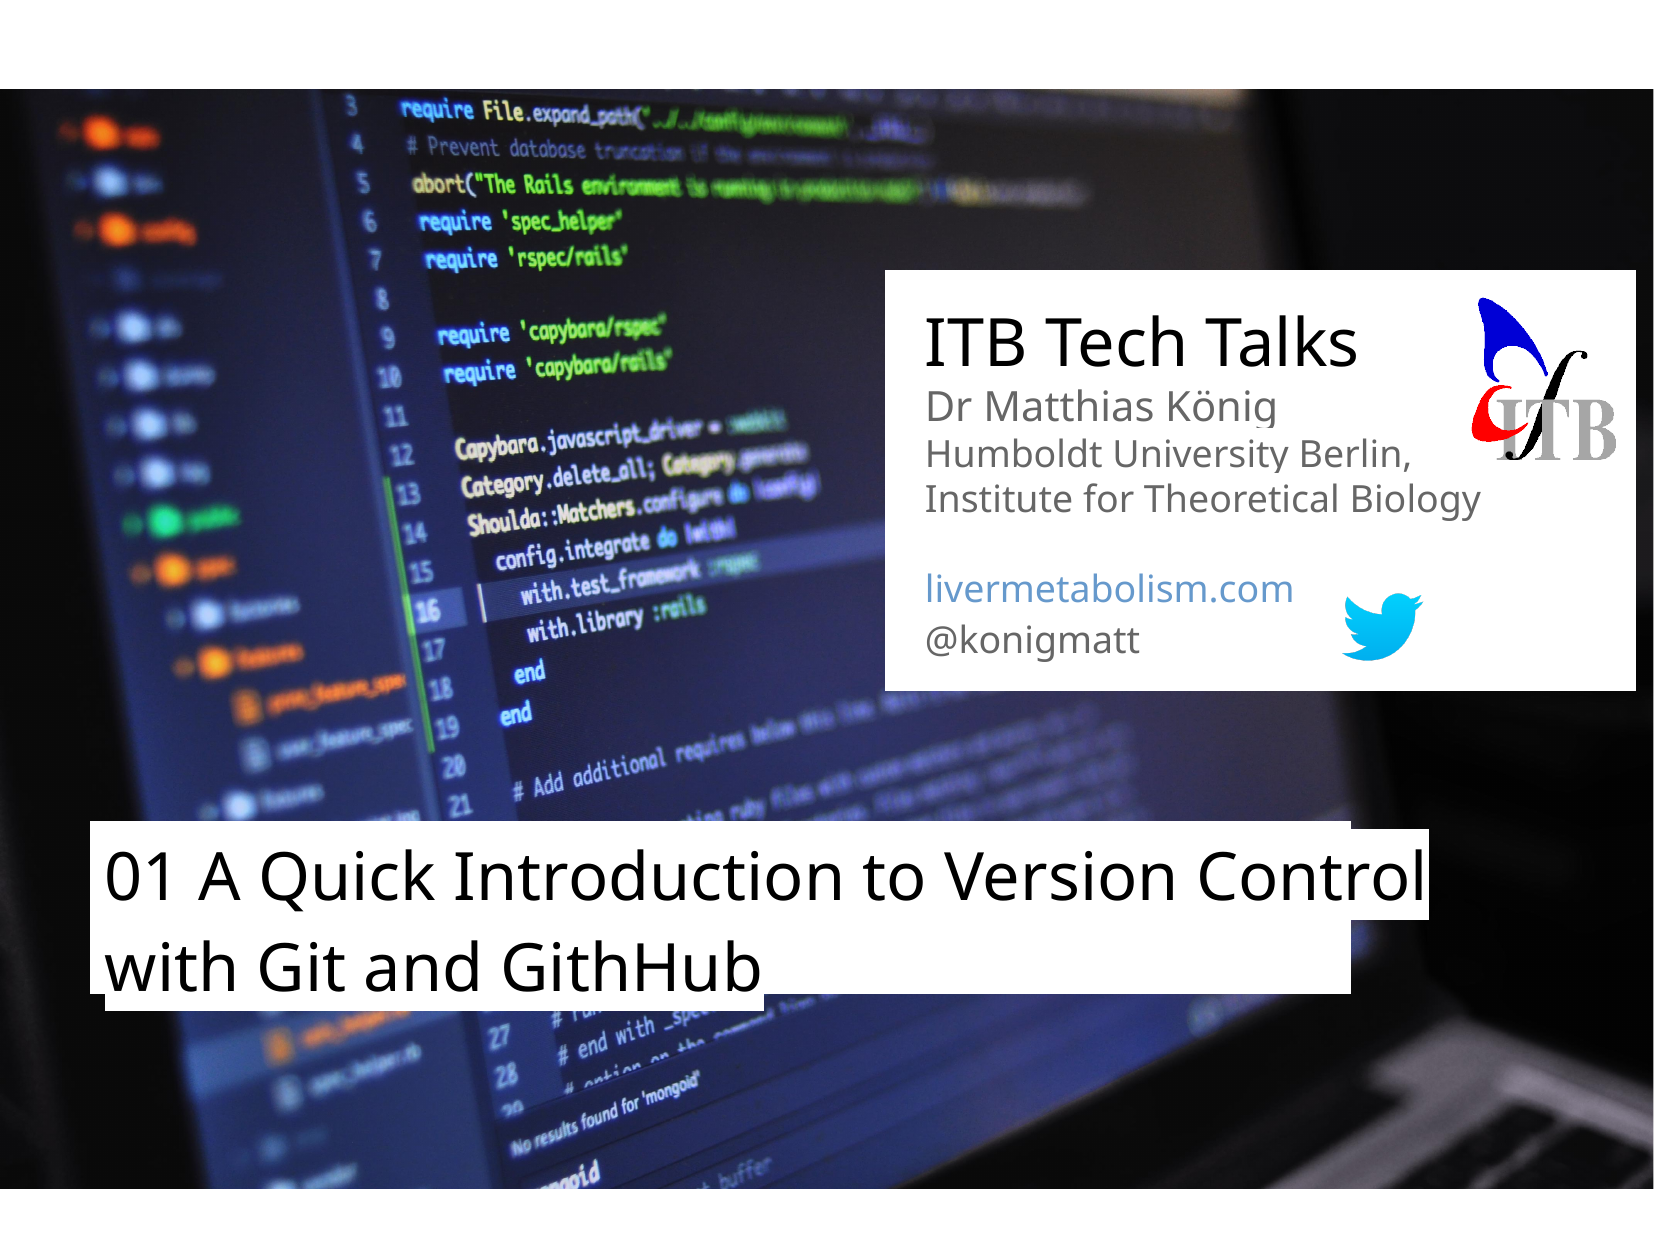

ITB Tech Talks
Dr Matthias König
Humboldt University Berlin,
Institute for Theoretical Biology
livermetabolism.com
@konigmatt
01 A Quick Introduction to Version Control
with Git and GithHub